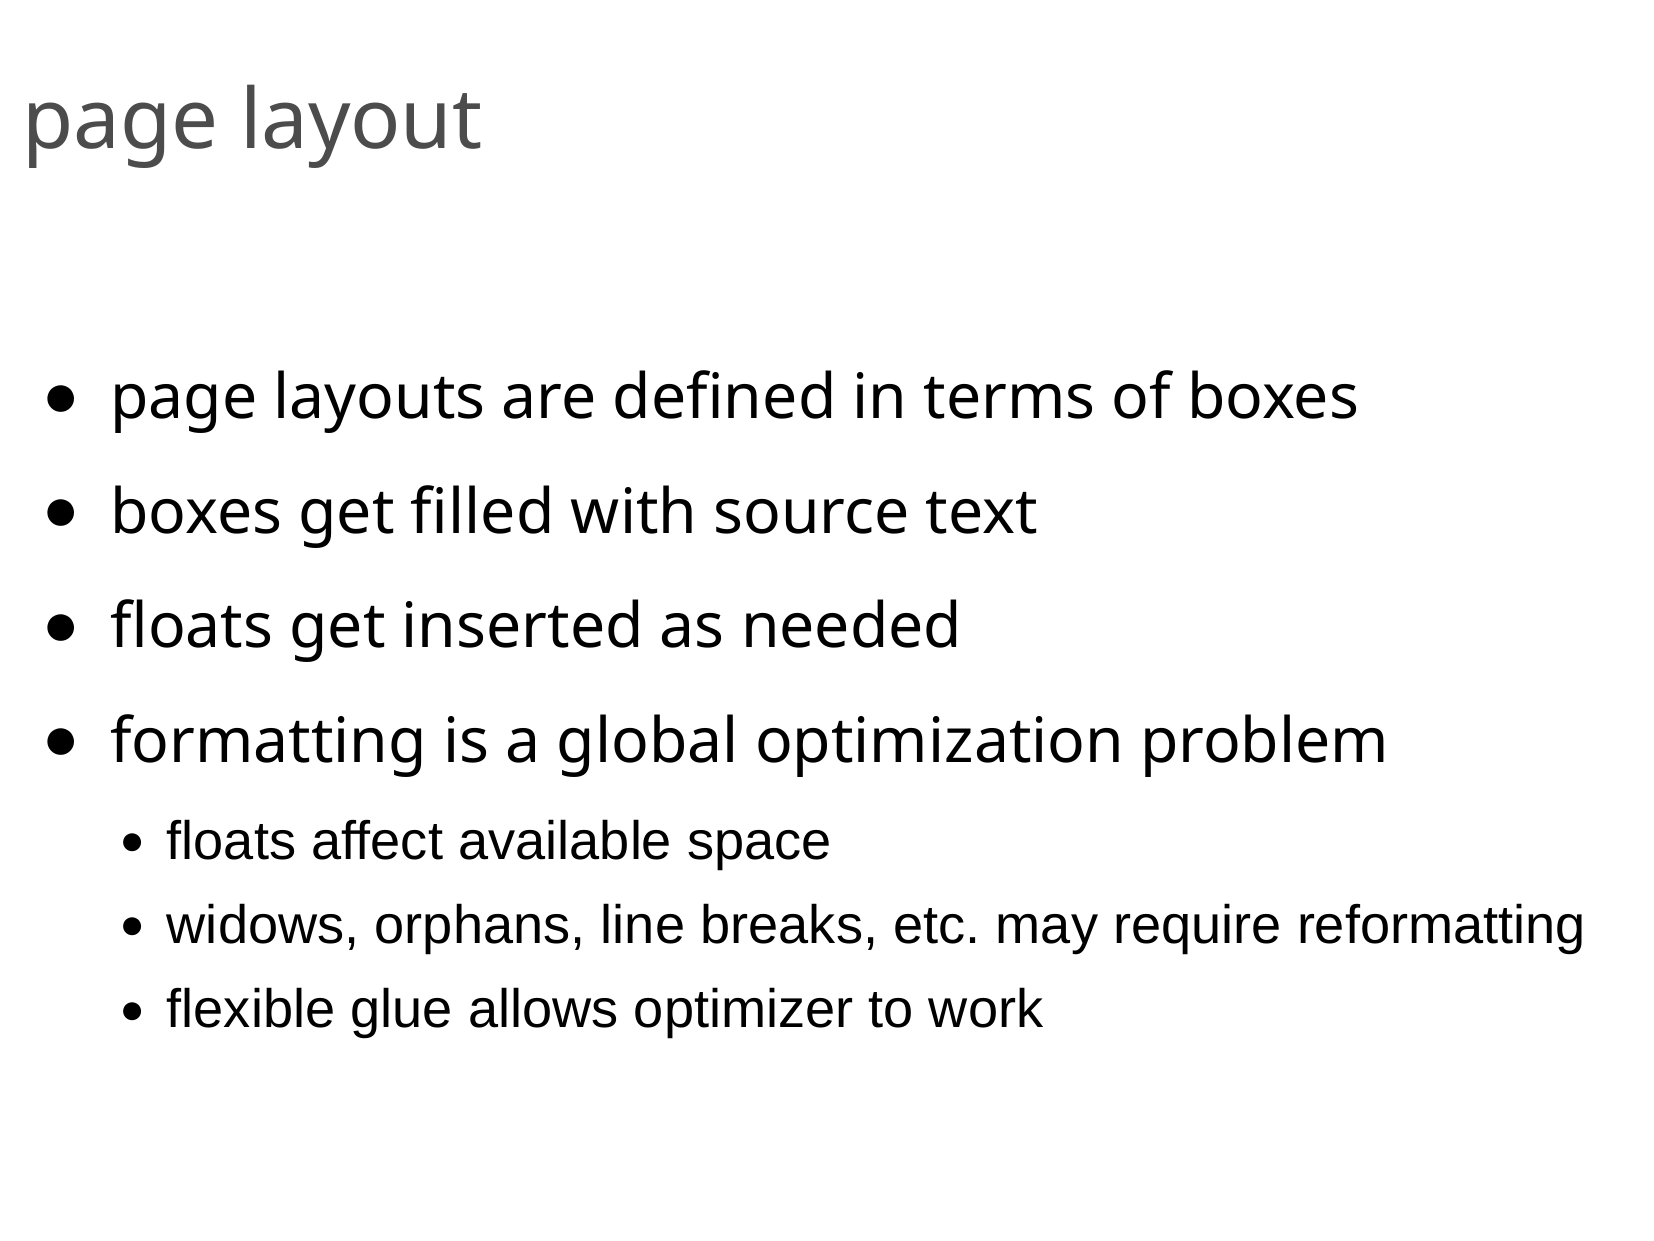

# page layout
page layouts are defined in terms of boxes
boxes get filled with source text
floats get inserted as needed
formatting is a global optimization problem
floats affect available space
widows, orphans, line breaks, etc. may require reformatting
flexible glue allows optimizer to work